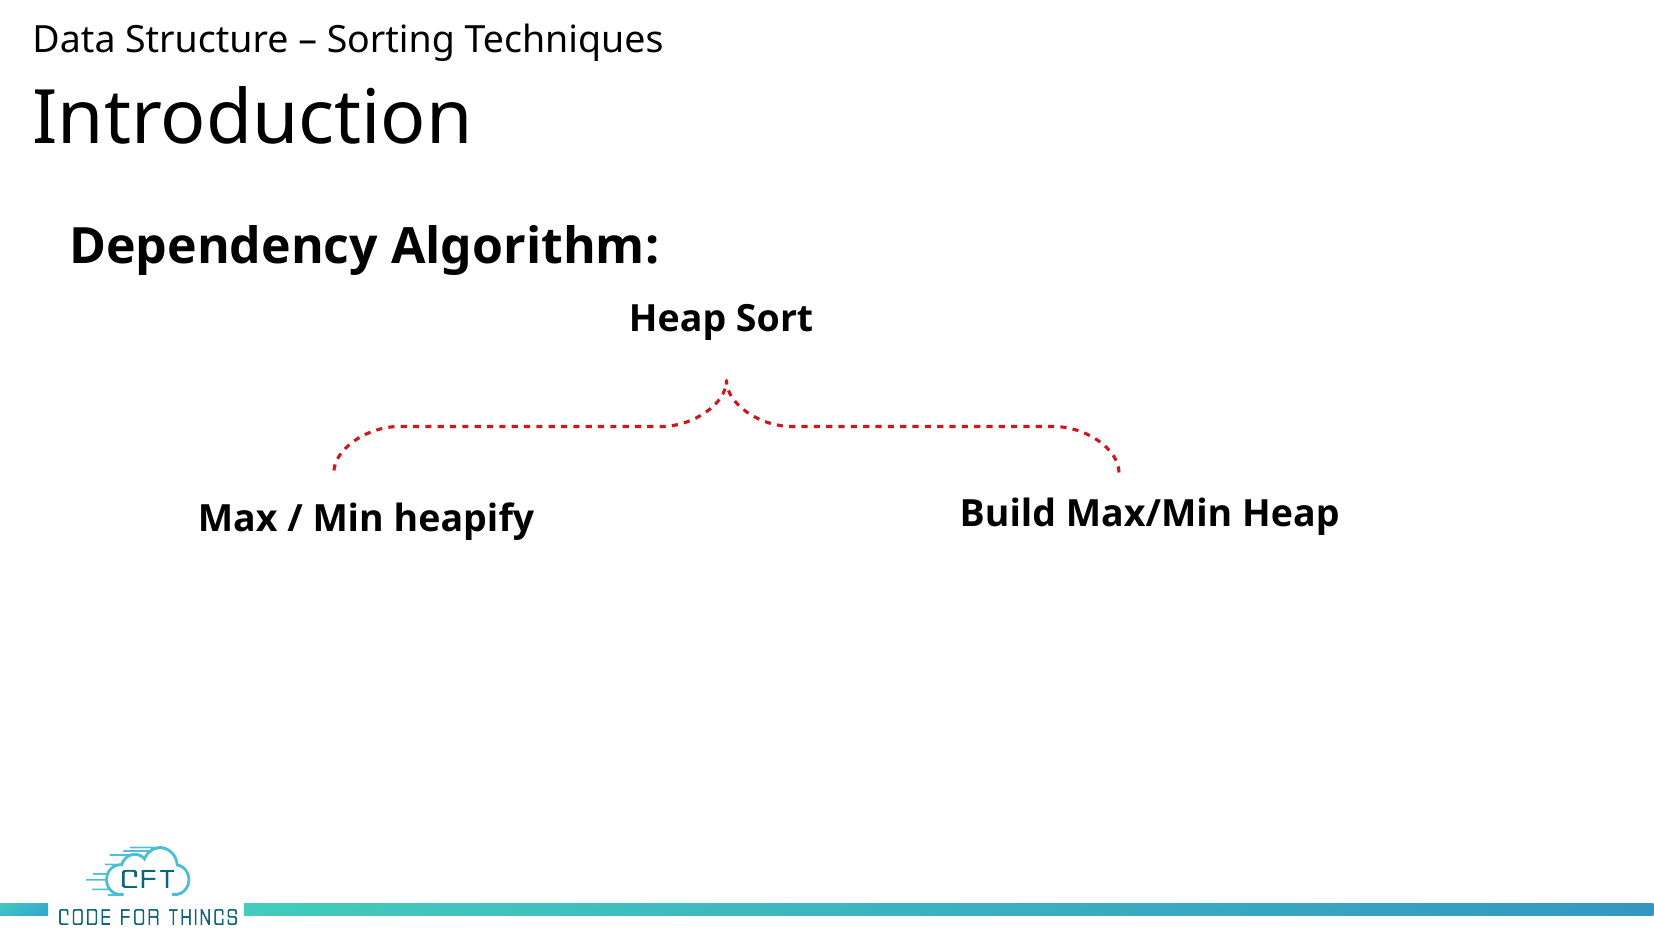

# Data Structure – Sorting Techniques Introduction
 Dependency Algorithm:
Heap Sort
Build Max/Min Heap
Max / Min heapify